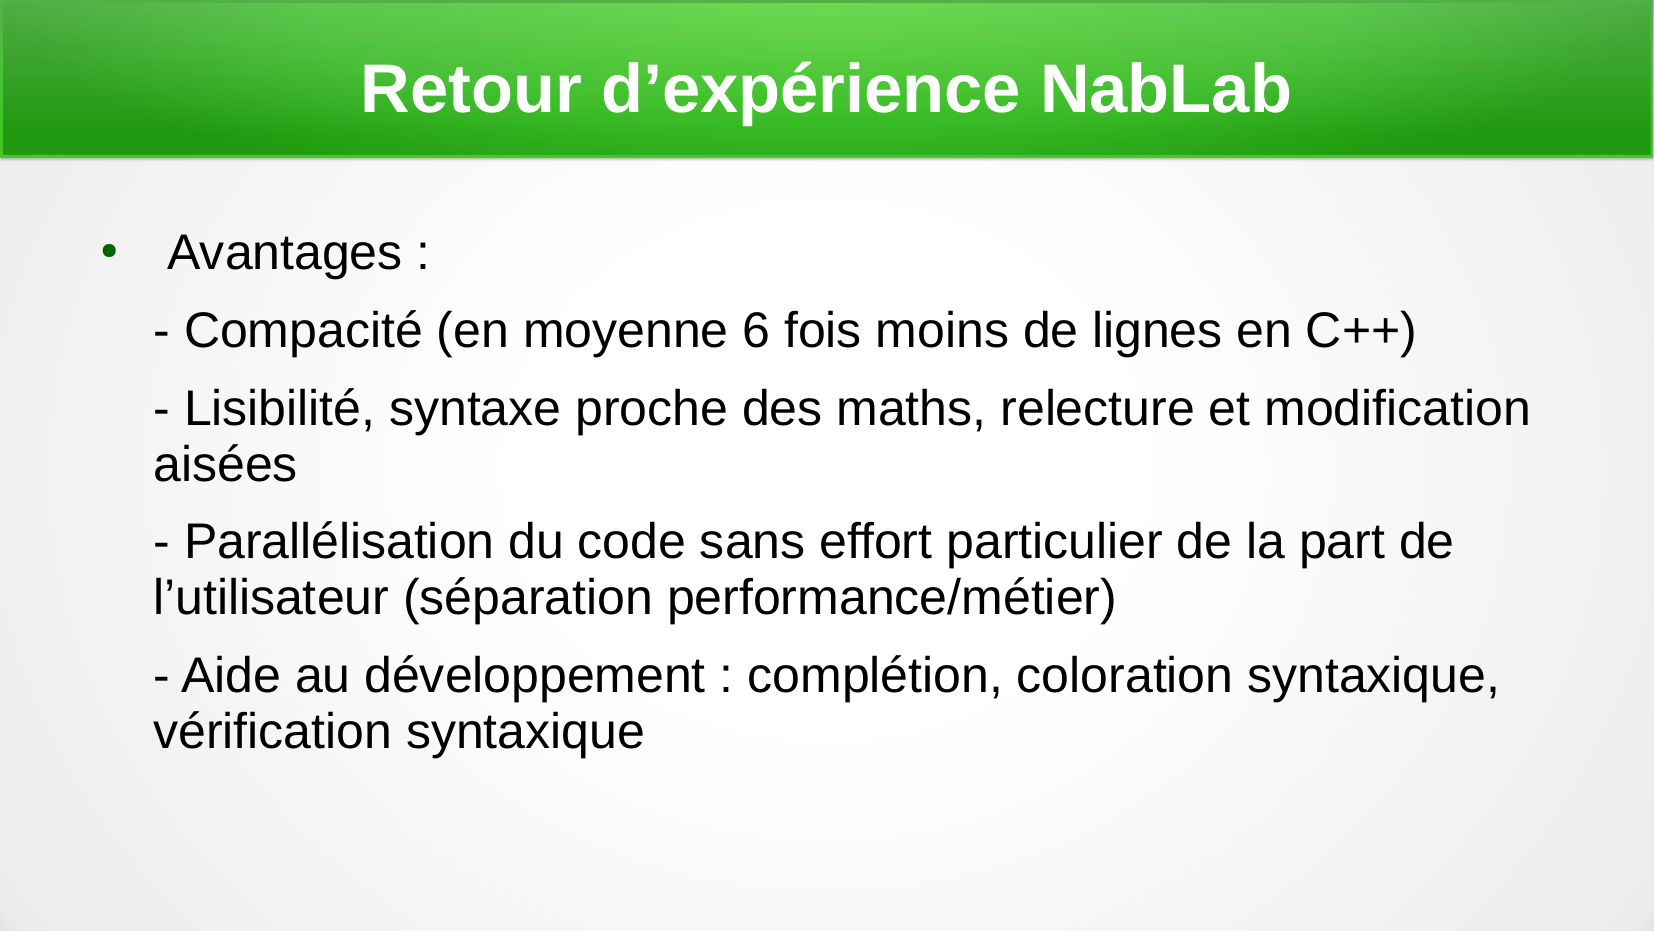

# Retour d’expérience NabLab
 Avantages :
- Compacité (en moyenne 6 fois moins de lignes en C++)
- Lisibilité, syntaxe proche des maths, relecture et modification aisées
- Parallélisation du code sans effort particulier de la part de l’utilisateur (séparation performance/métier)
- Aide au développement : complétion, coloration syntaxique, vérification syntaxique